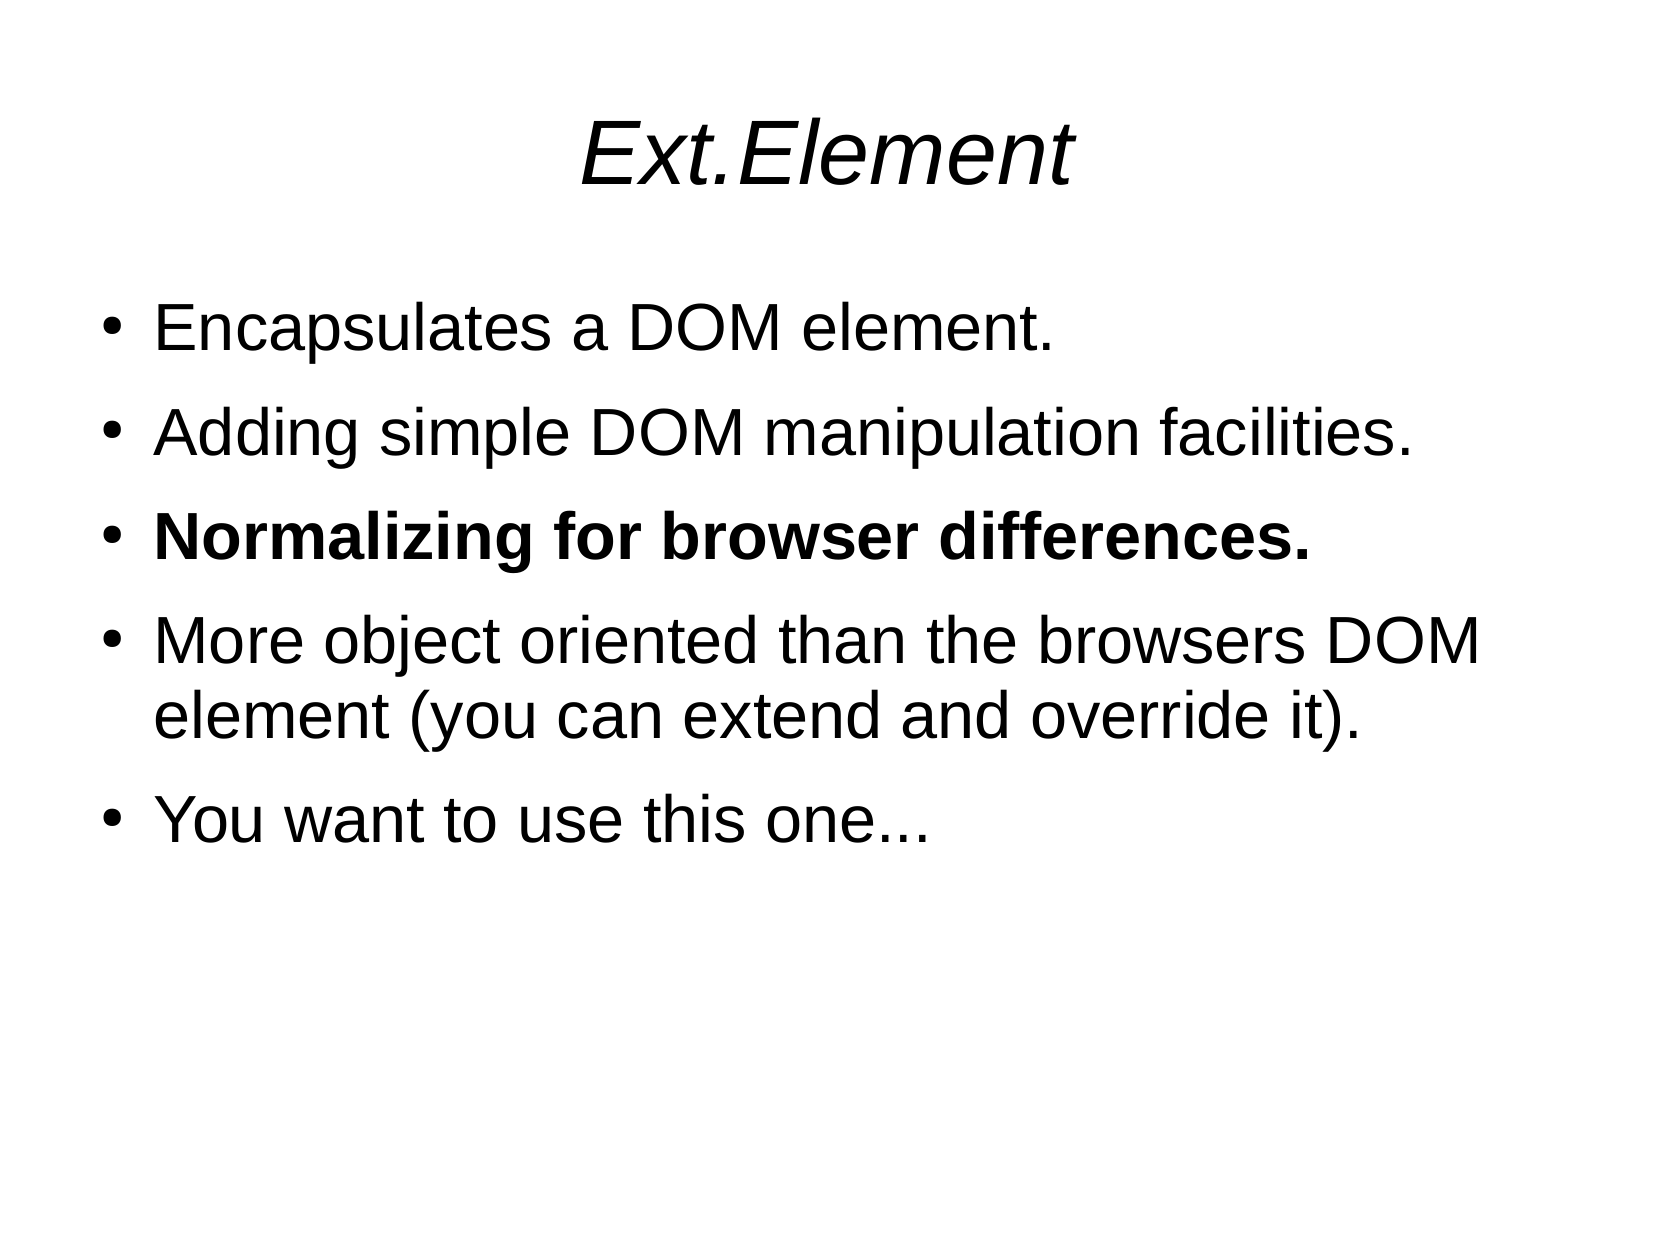

# Ext.Element
Encapsulates a DOM element.
Adding simple DOM manipulation facilities.
Normalizing for browser differences.
More object oriented than the browsers DOM element (you can extend and override it).
You want to use this one...